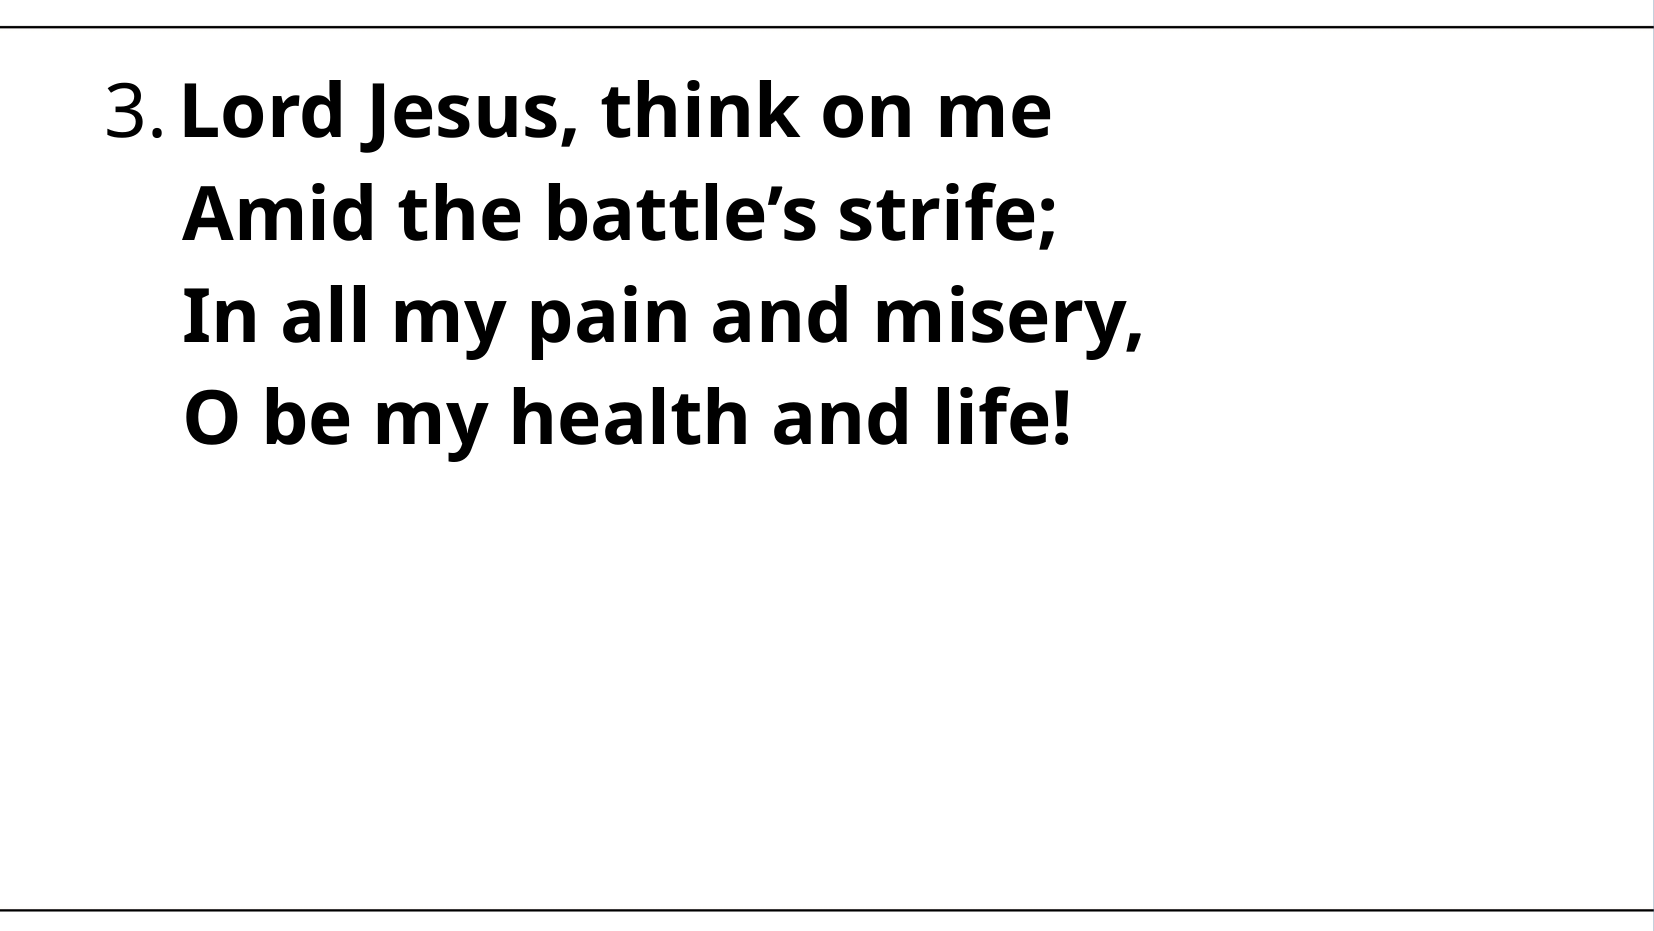

3.	Lord Jesus, think on me
 Amid the battle’s strife;
 In all my pain and misery,
 O be my health and life!